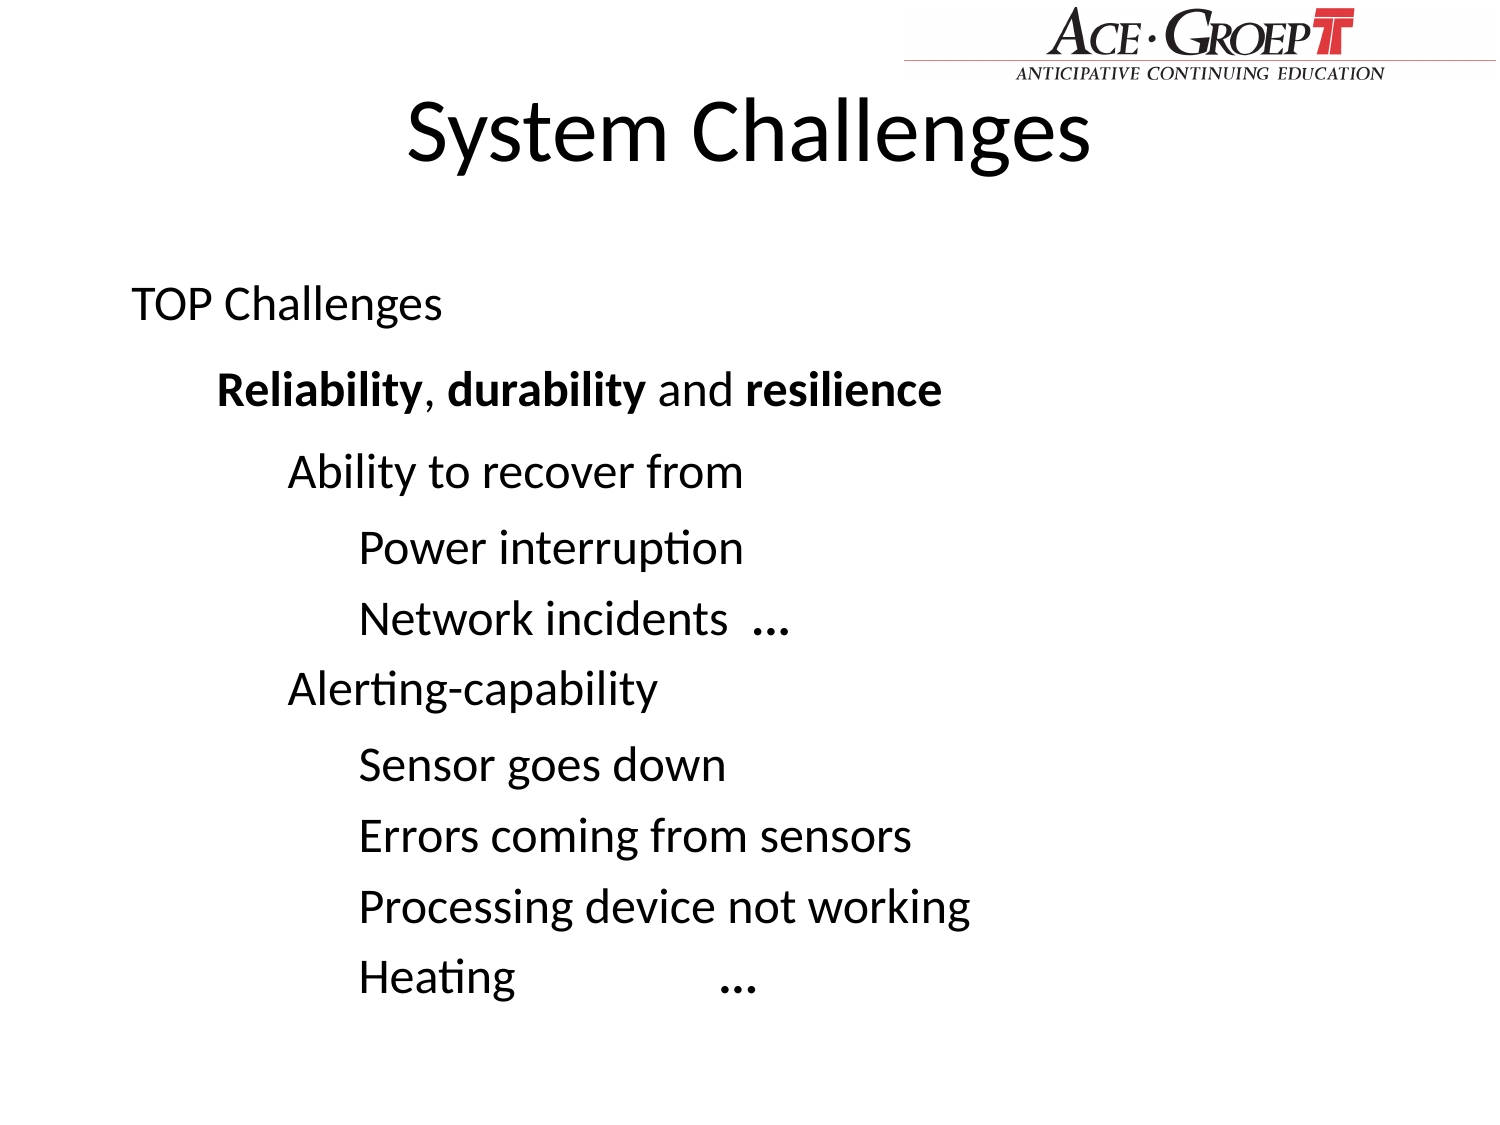

# System Challenges
TOP Challenges
Reliability, durability and resilience
Ability to recover from
Power interruption
Network incidents ...
Alerting-capability
Sensor goes down
Errors coming from sensors
Processing device not working
Heating ...